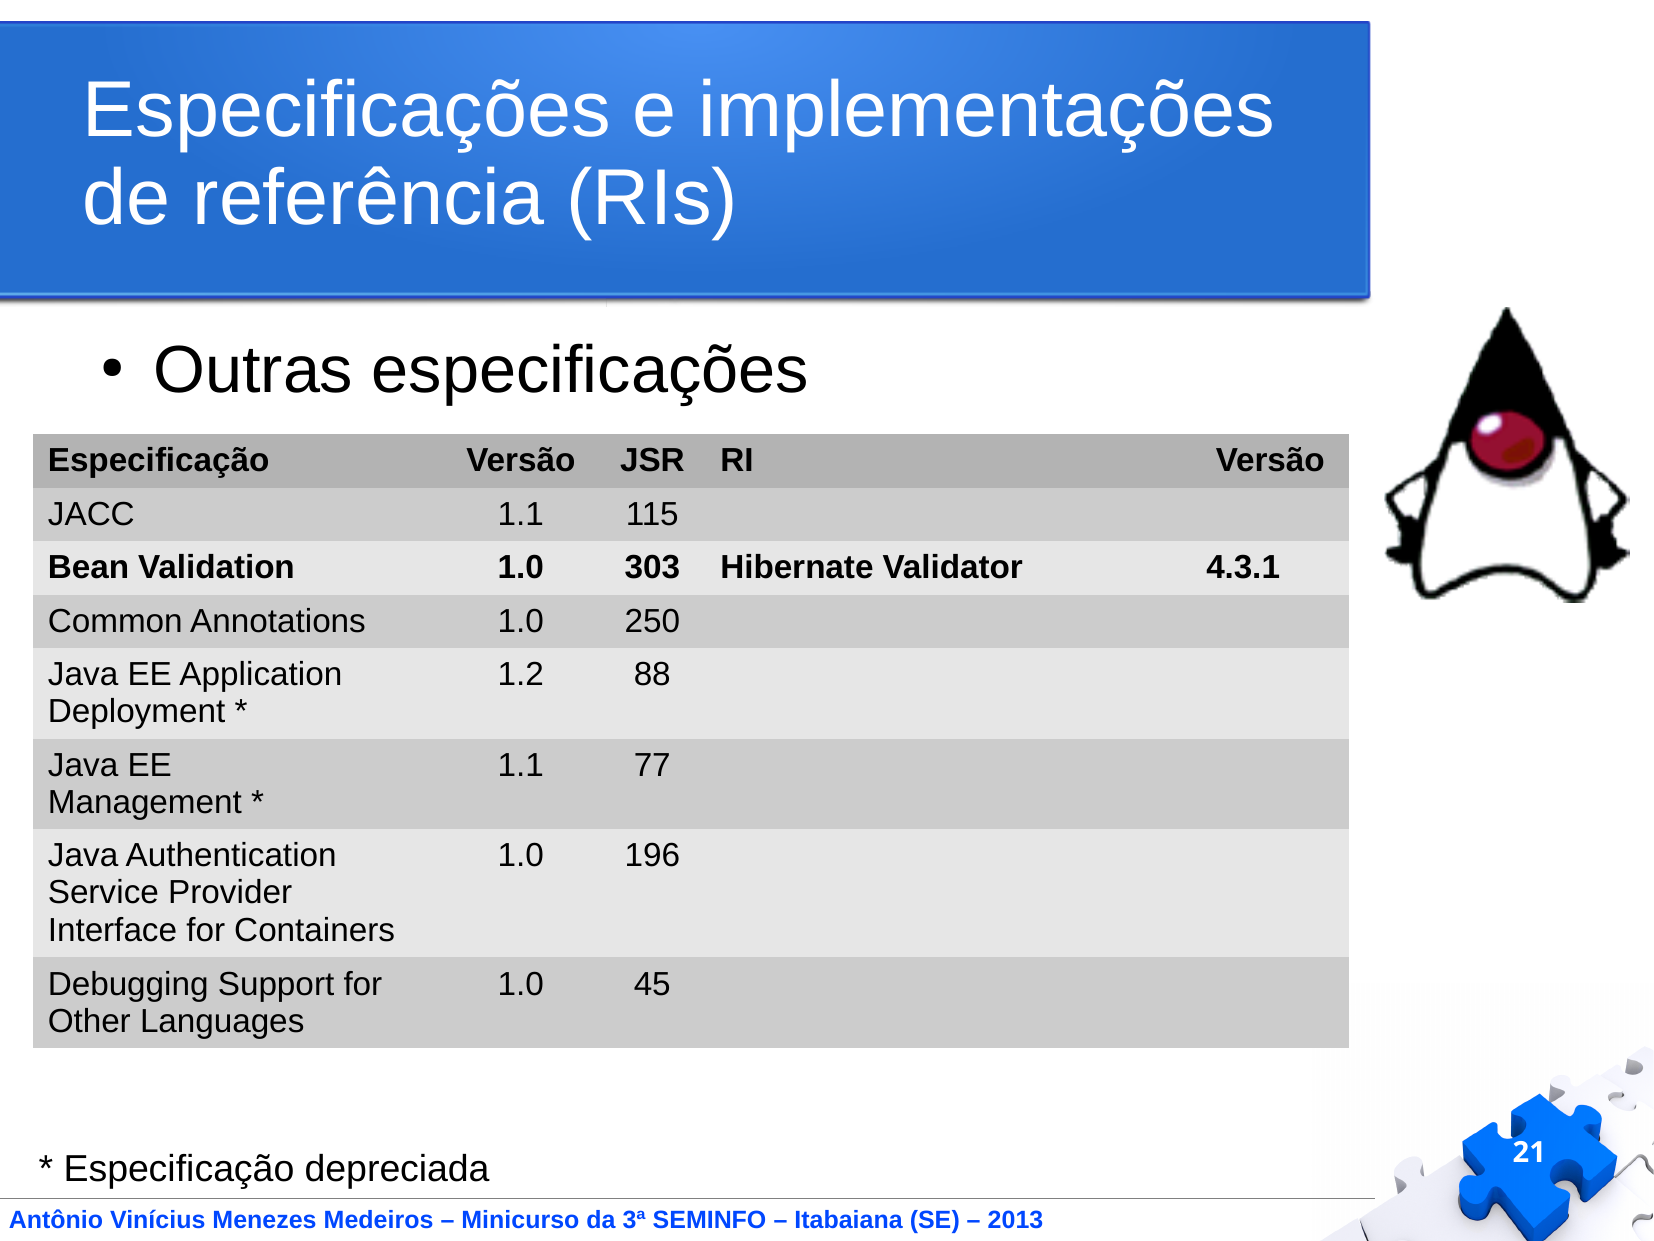

# Especificações e implementações de referência (RIs)
Outras especificações
| Especificação | Versão | JSR | RI | Versão |
| --- | --- | --- | --- | --- |
| JACC | 1.1 | 115 | | |
| Bean Validation | 1.0 | 303 | Hibernate Validator | 4.3.1 |
| Common Annotations | 1.0 | 250 | | |
| Java EE Application Deployment \* | 1.2 | 88 | | |
| Java EE Management \* | 1.1 | 77 | | |
| Java Authentication Service Provider Interface for Containers | 1.0 | 196 | | |
| Debugging Support for Other Languages | 1.0 | 45 | | |
21
* Especificação depreciada